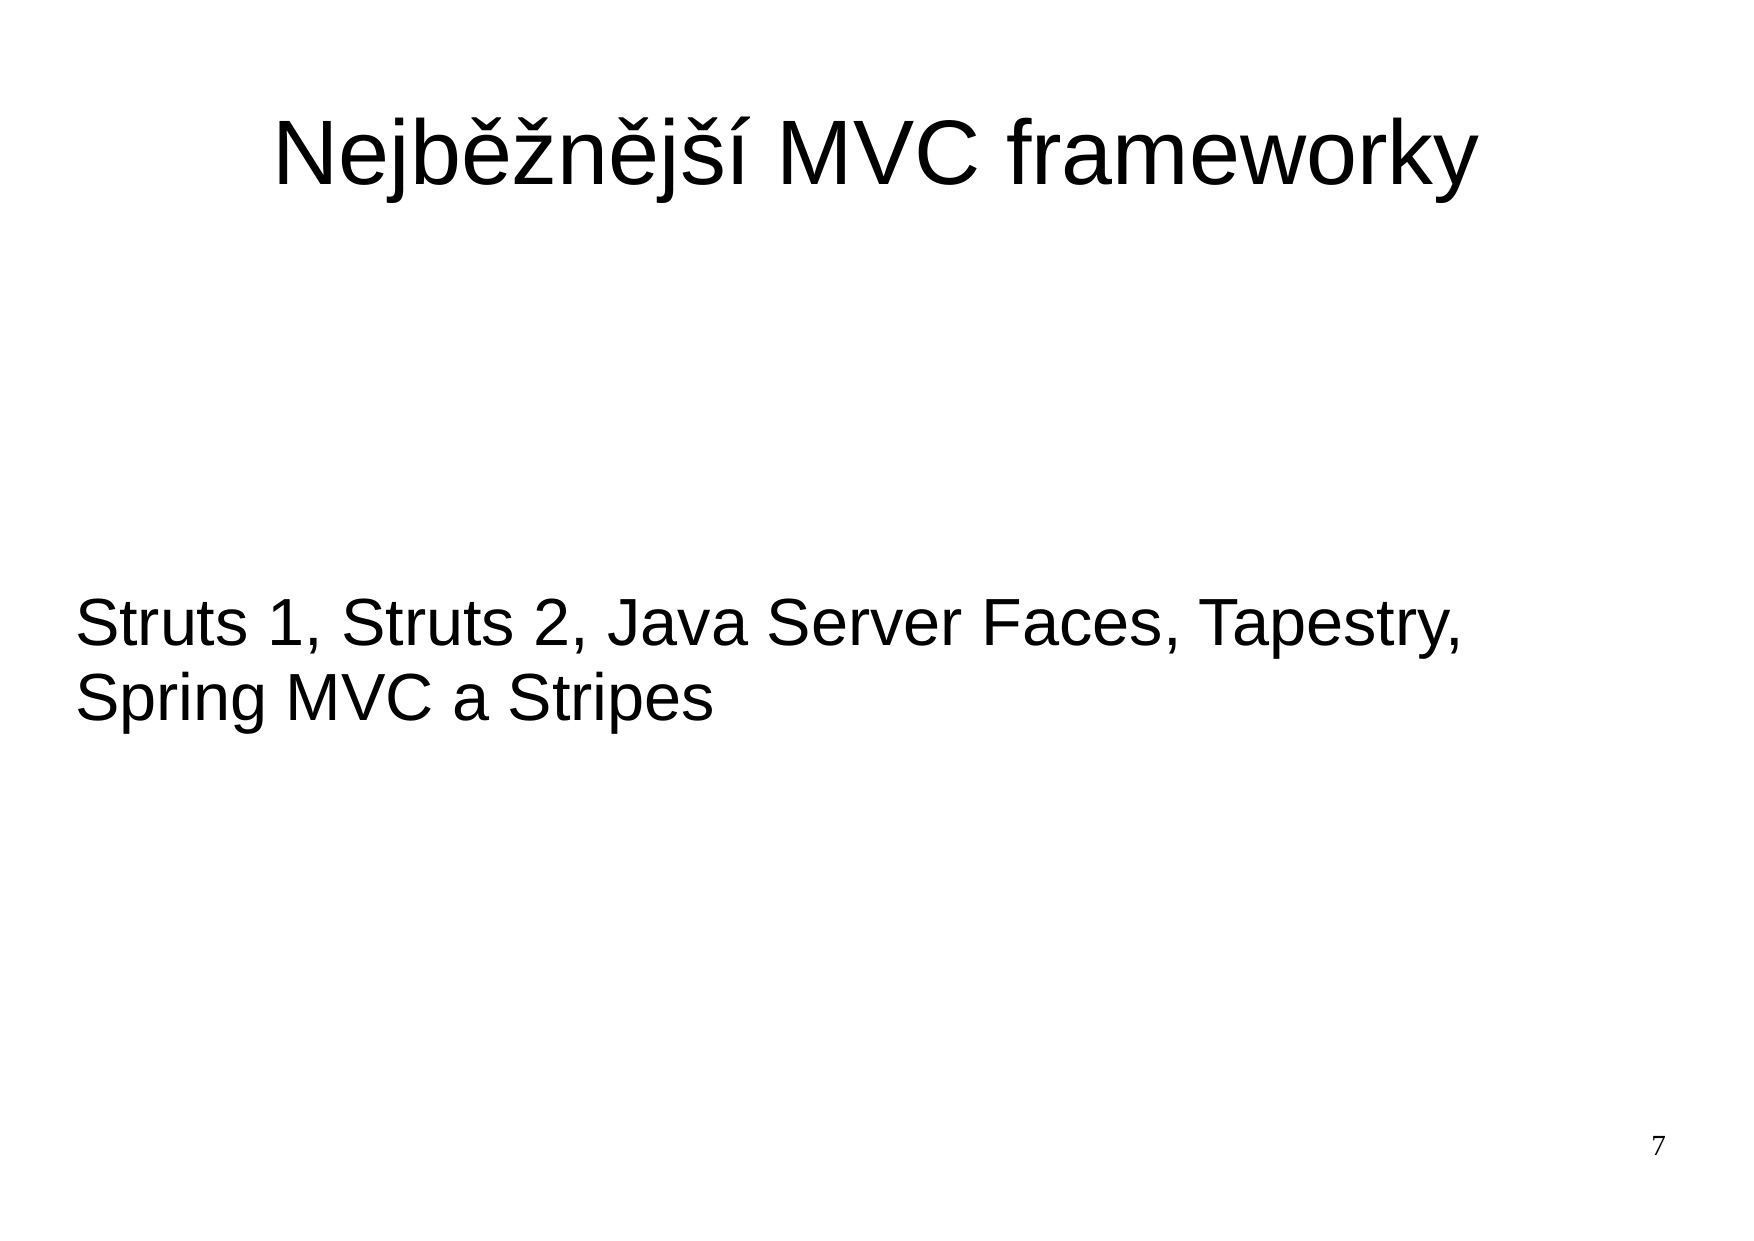

# Nejběžnější MVC frameworky
Struts 1, Struts 2, Java Server Faces, Tapestry, Spring MVC a Stripes
7